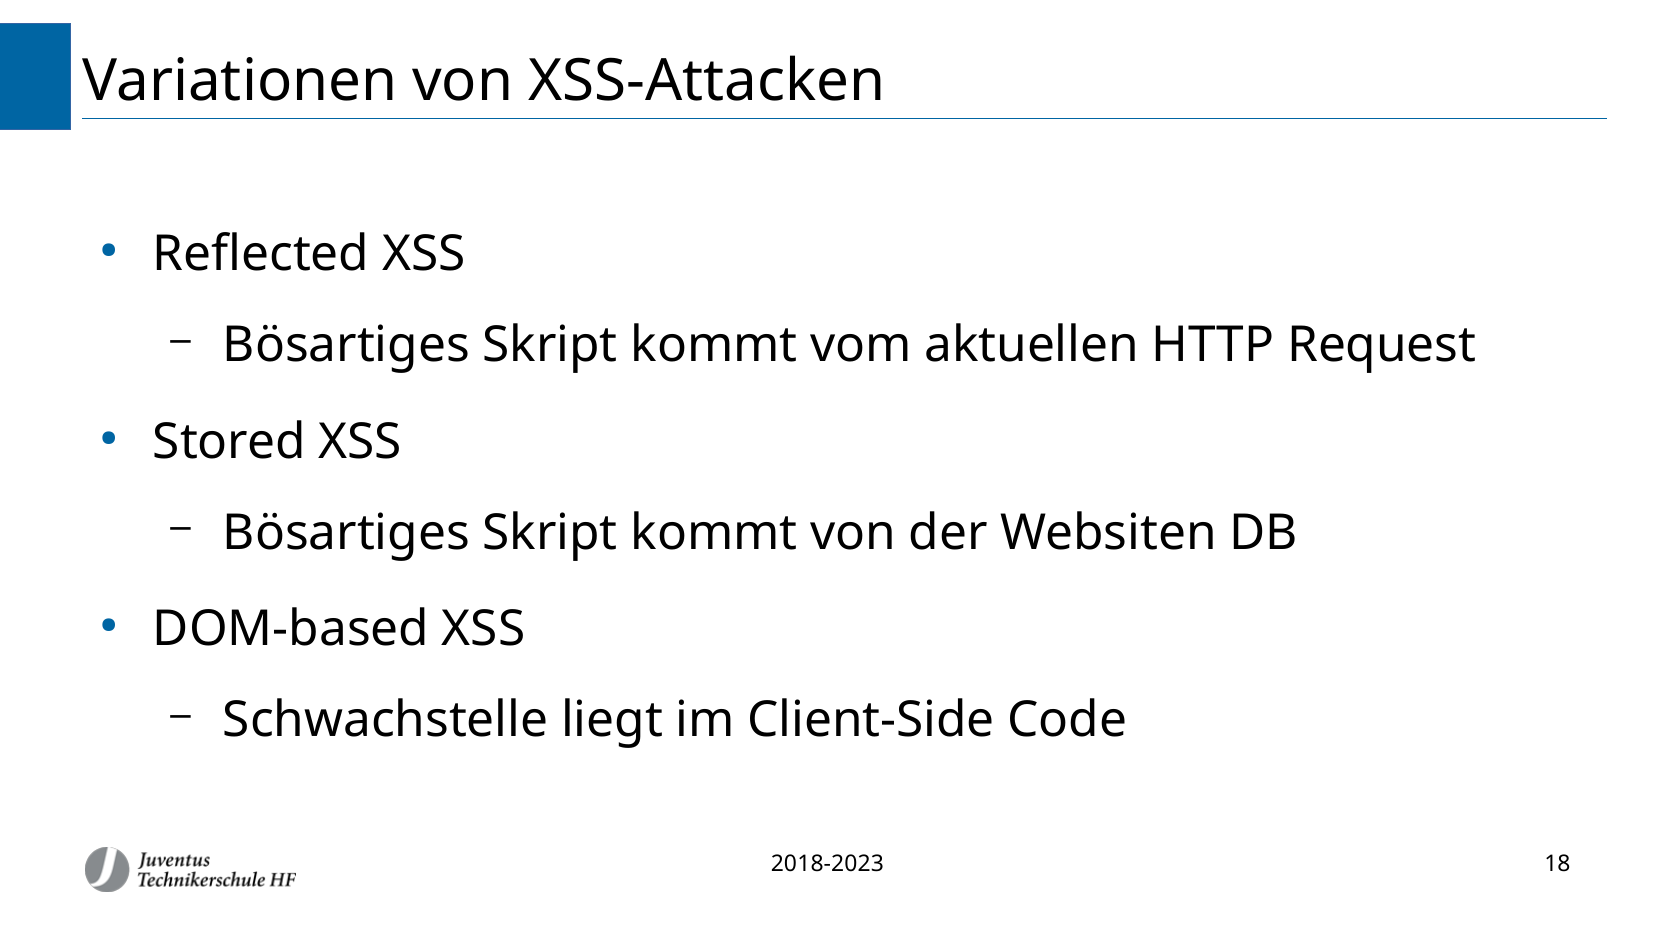

# Variationen von XSS-Attacken
Reflected XSS
Bösartiges Skript kommt vom aktuellen HTTP Request
Stored XSS
Bösartiges Skript kommt von der Websiten DB
DOM-based XSS
Schwachstelle liegt im Client-Side Code
2018-2023
18